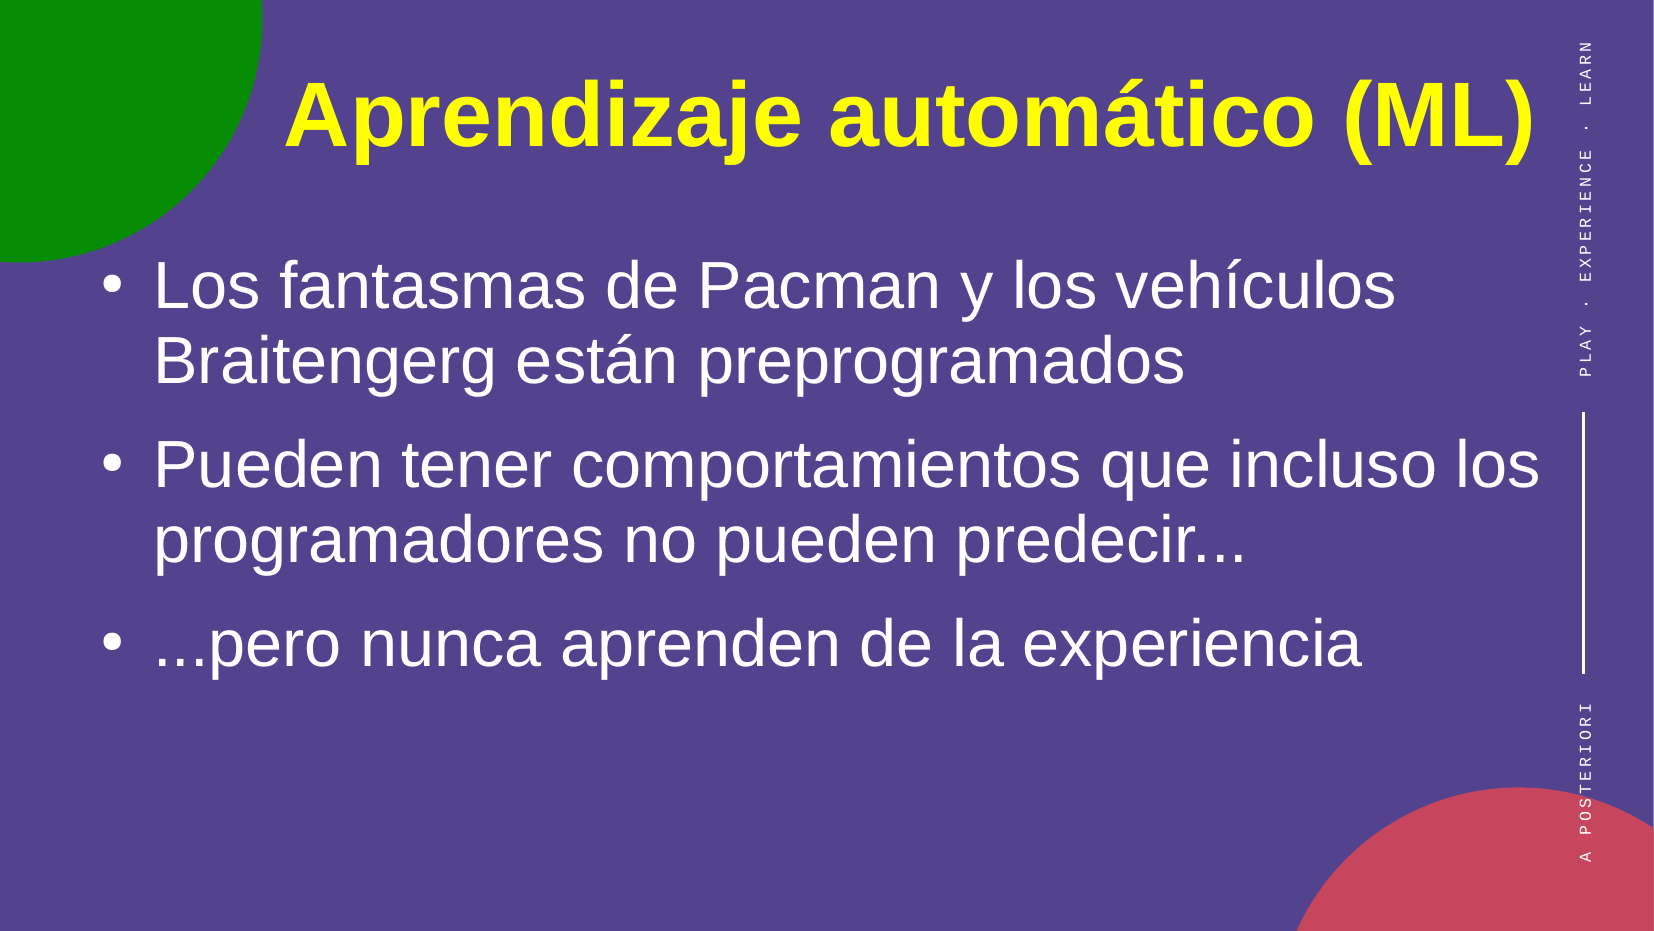

# Aprendizaje automático (ML)
Los fantasmas de Pacman y los vehículos Braitengerg están preprogramados
Pueden tener comportamientos que incluso los programadores no pueden predecir...
...pero nunca aprenden de la experiencia